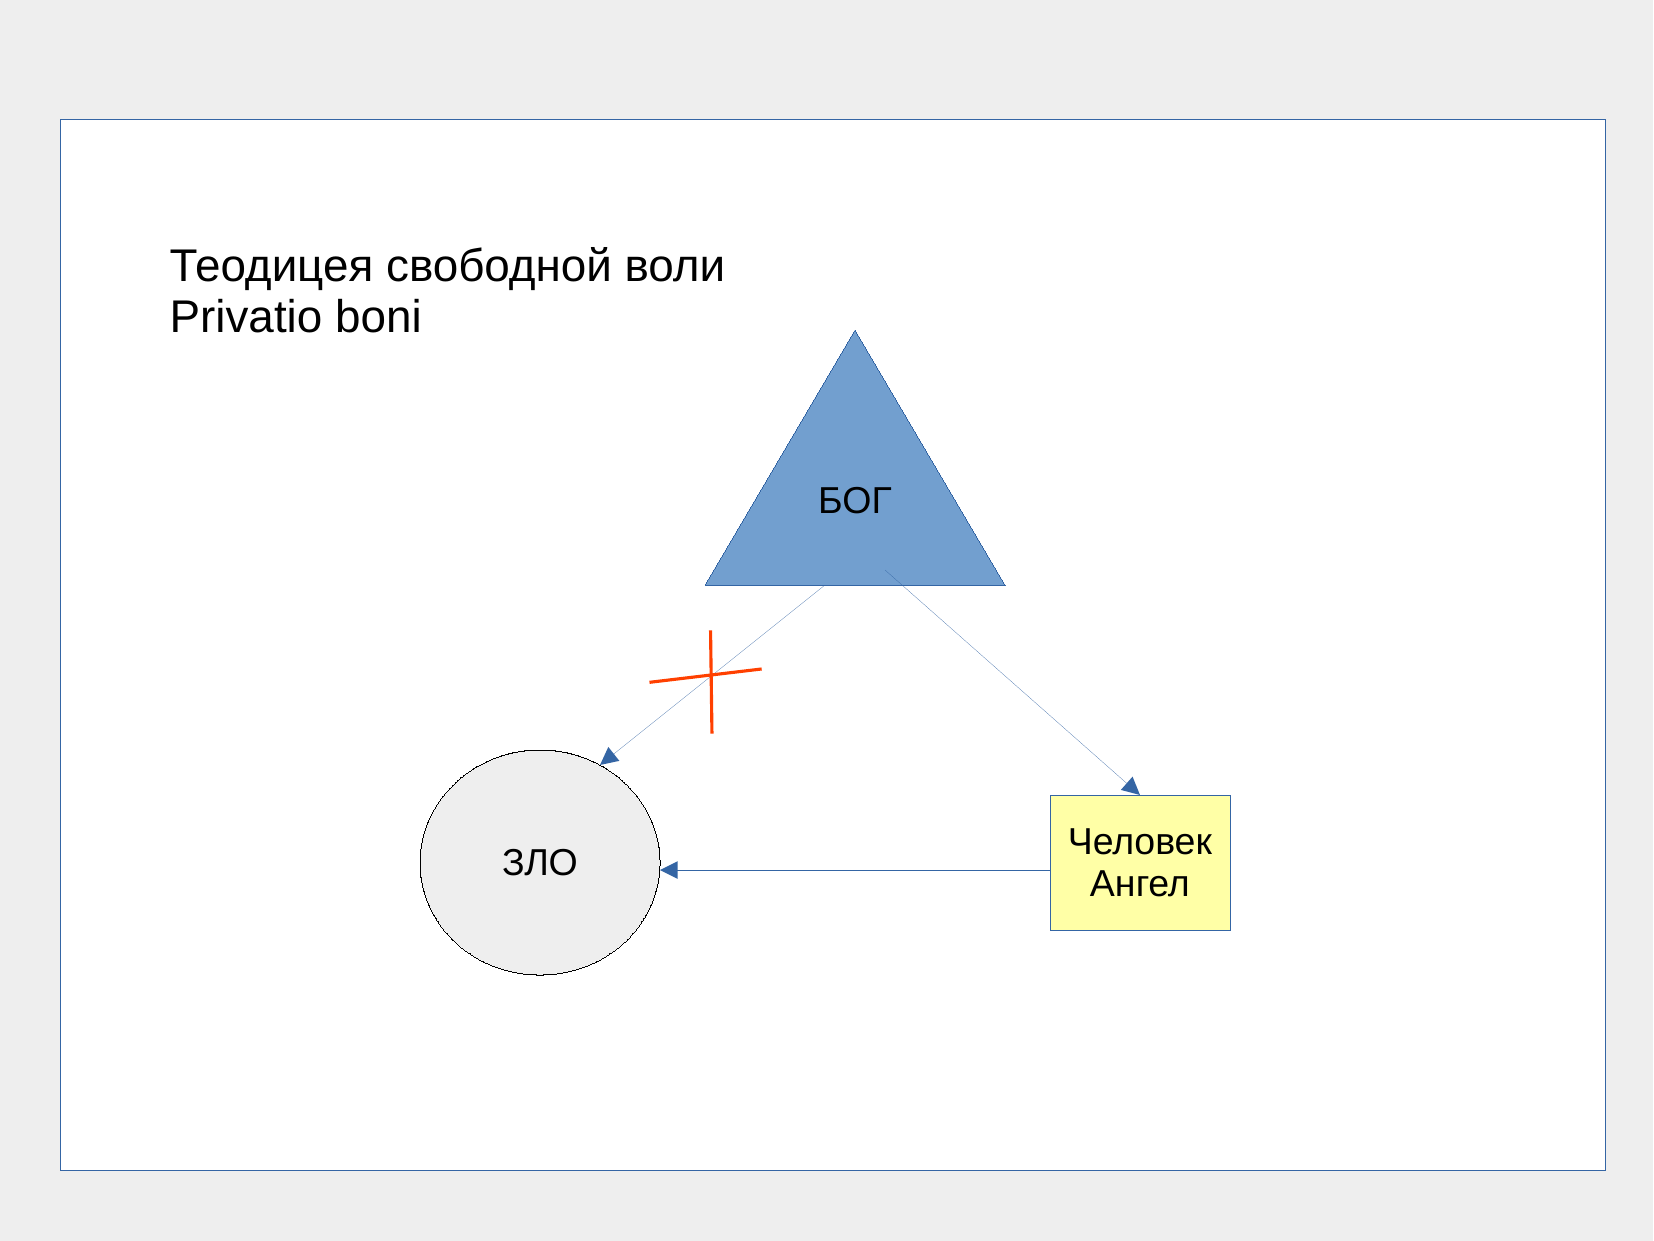

# Теодицея свободной воли
Privatio boni
БОГ
ЗЛО
Человек
Ангел